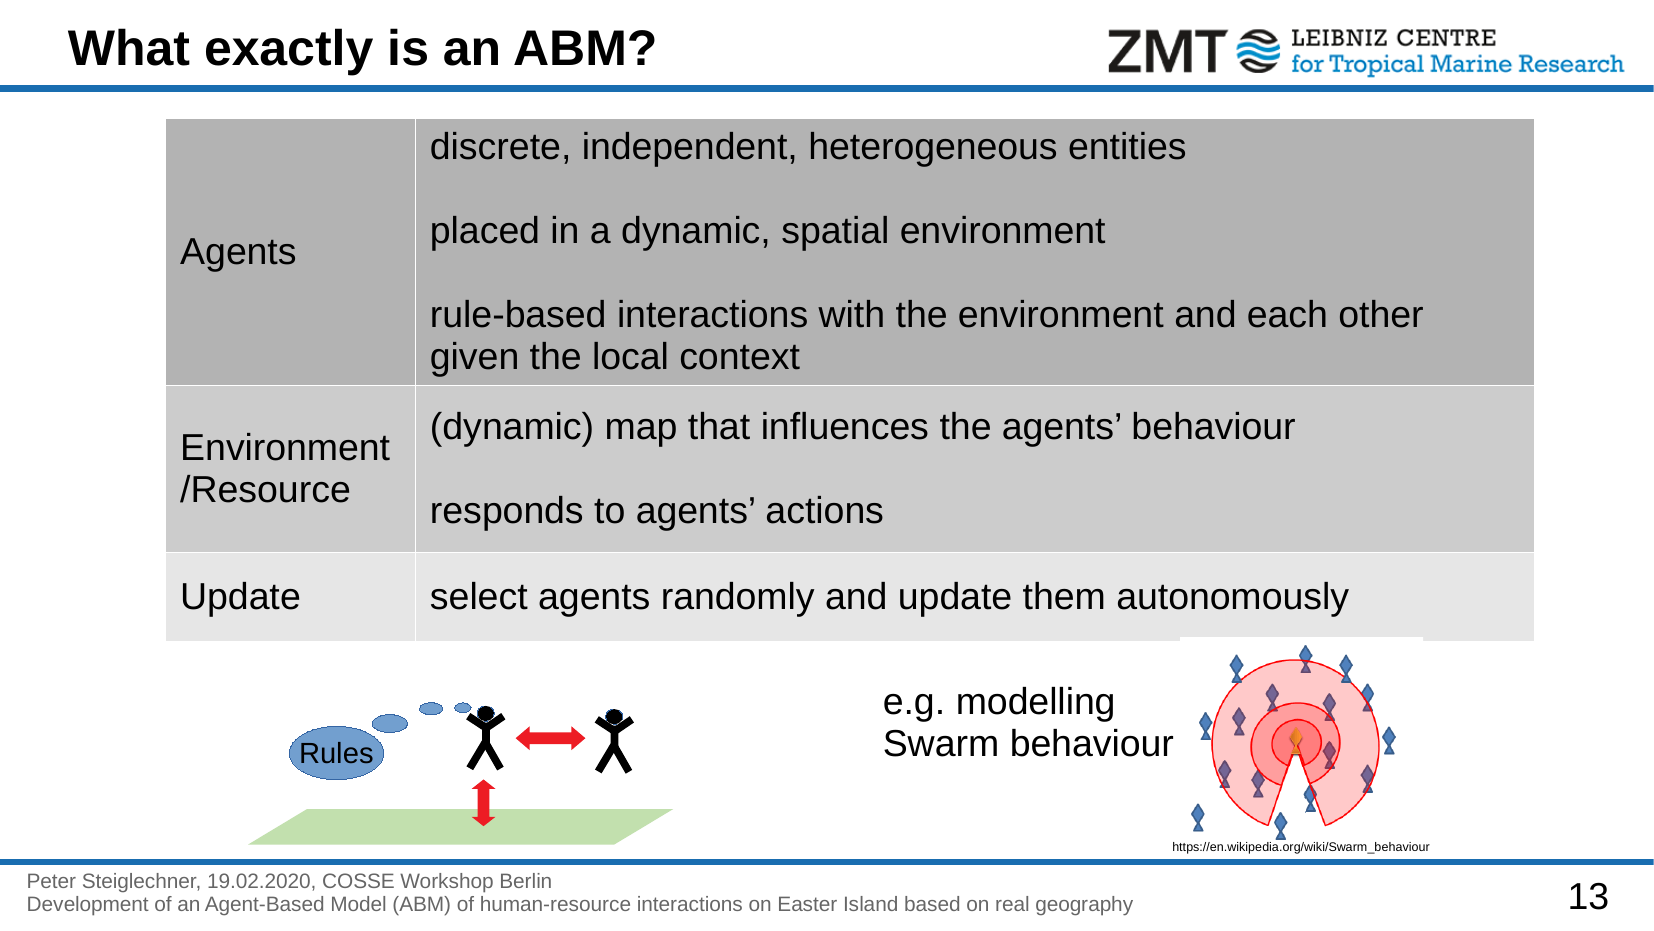

What exactly is an ABM?
| Agents | discrete, independent, heterogeneous entities placed in a dynamic, spatial environment rule-based interactions with the environment and each other given the local context |
| --- | --- |
| Environment/Resource | (dynamic) map that influences the agents’ behaviour responds to agents’ actions |
| Update | select agents randomly and update them autonomously |
e.g. modelling
Swarm behaviour
Rules
https://en.wikipedia.org/wiki/Swarm_behaviour
13